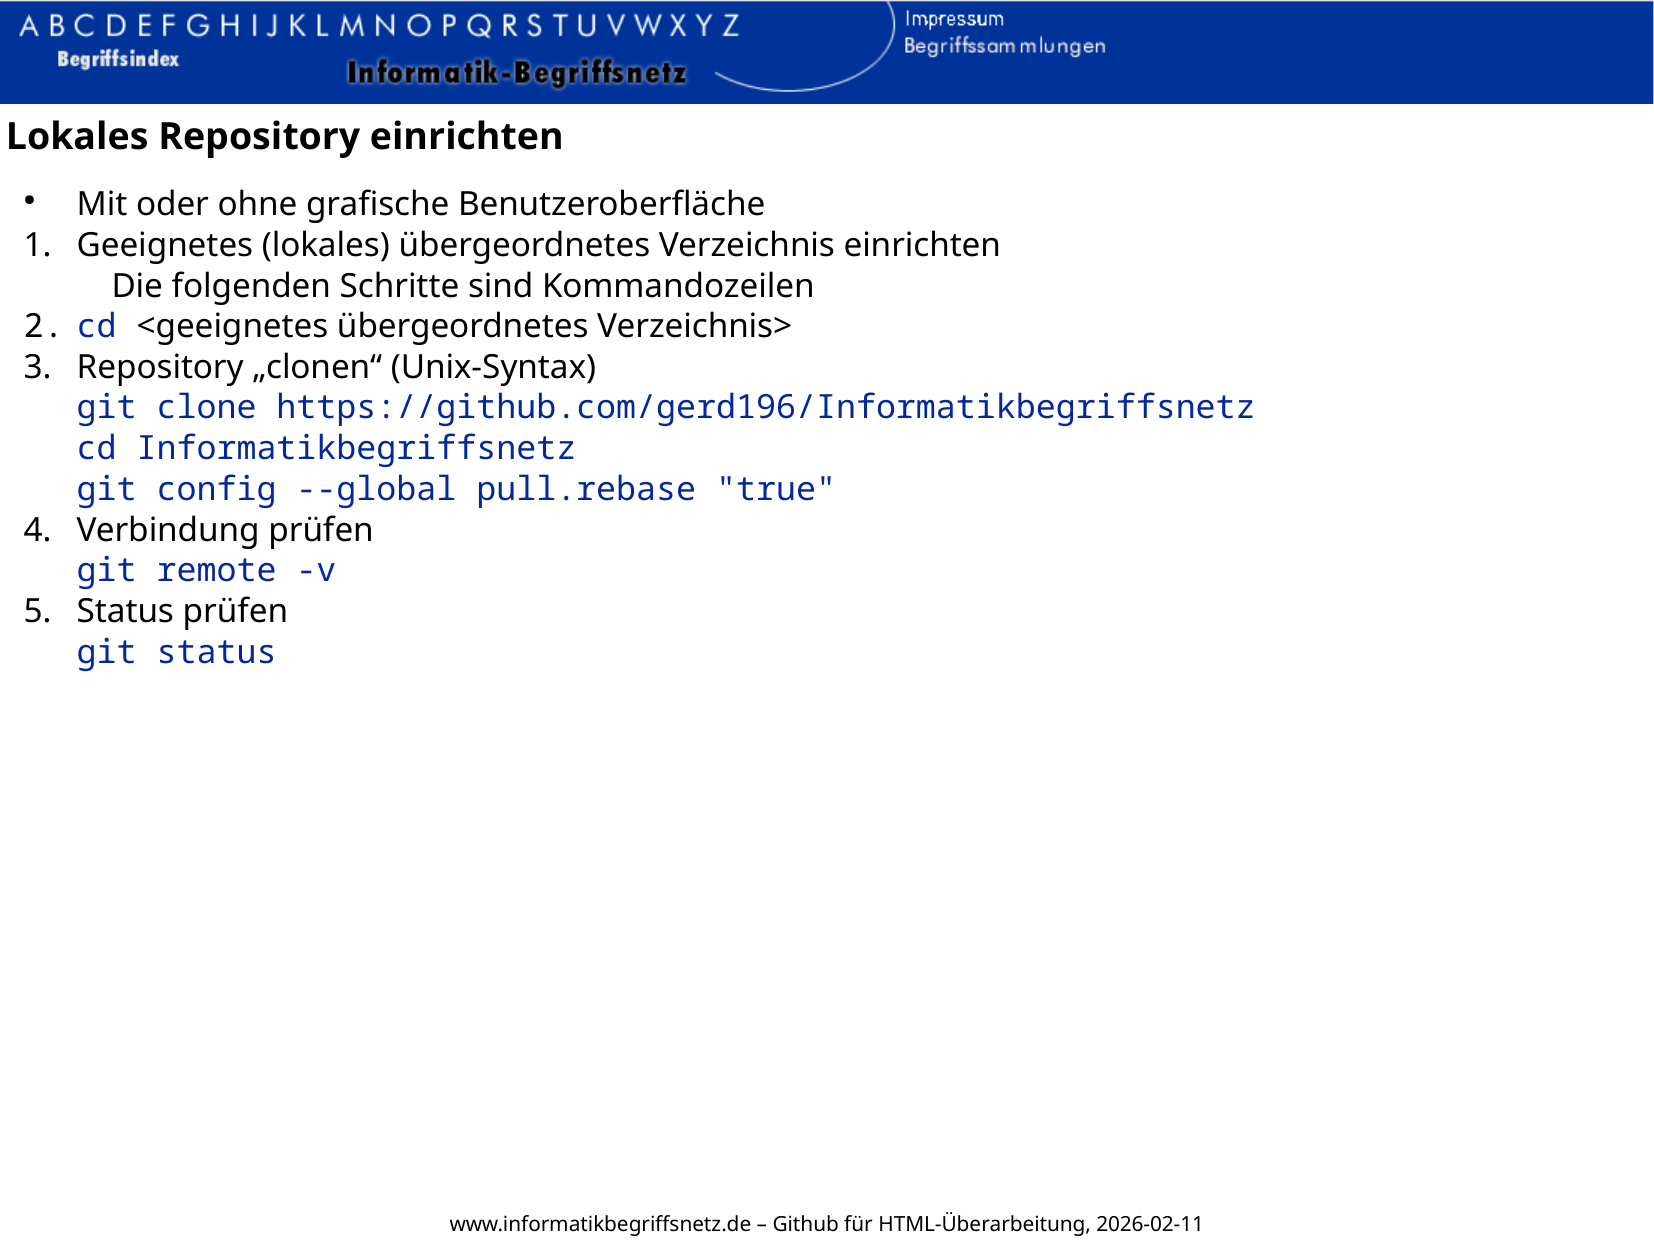

# Lokales Repository einrichten
Mit oder ohne grafische Benutzeroberfläche
Geeignetes (lokales) übergeordnetes Verzeichnis einrichten
 Die folgenden Schritte sind Kommandozeilen
cd <geeignetes übergeordnetes Verzeichnis>
Repository „clonen“ (Unix-Syntax)
git clone https://github.com/gerd196/Informatikbegriffsnetz
cd Informatikbegriffsnetz
git config --global pull.rebase "true"
Verbindung prüfen
git remote -v
Status prüfen
git status